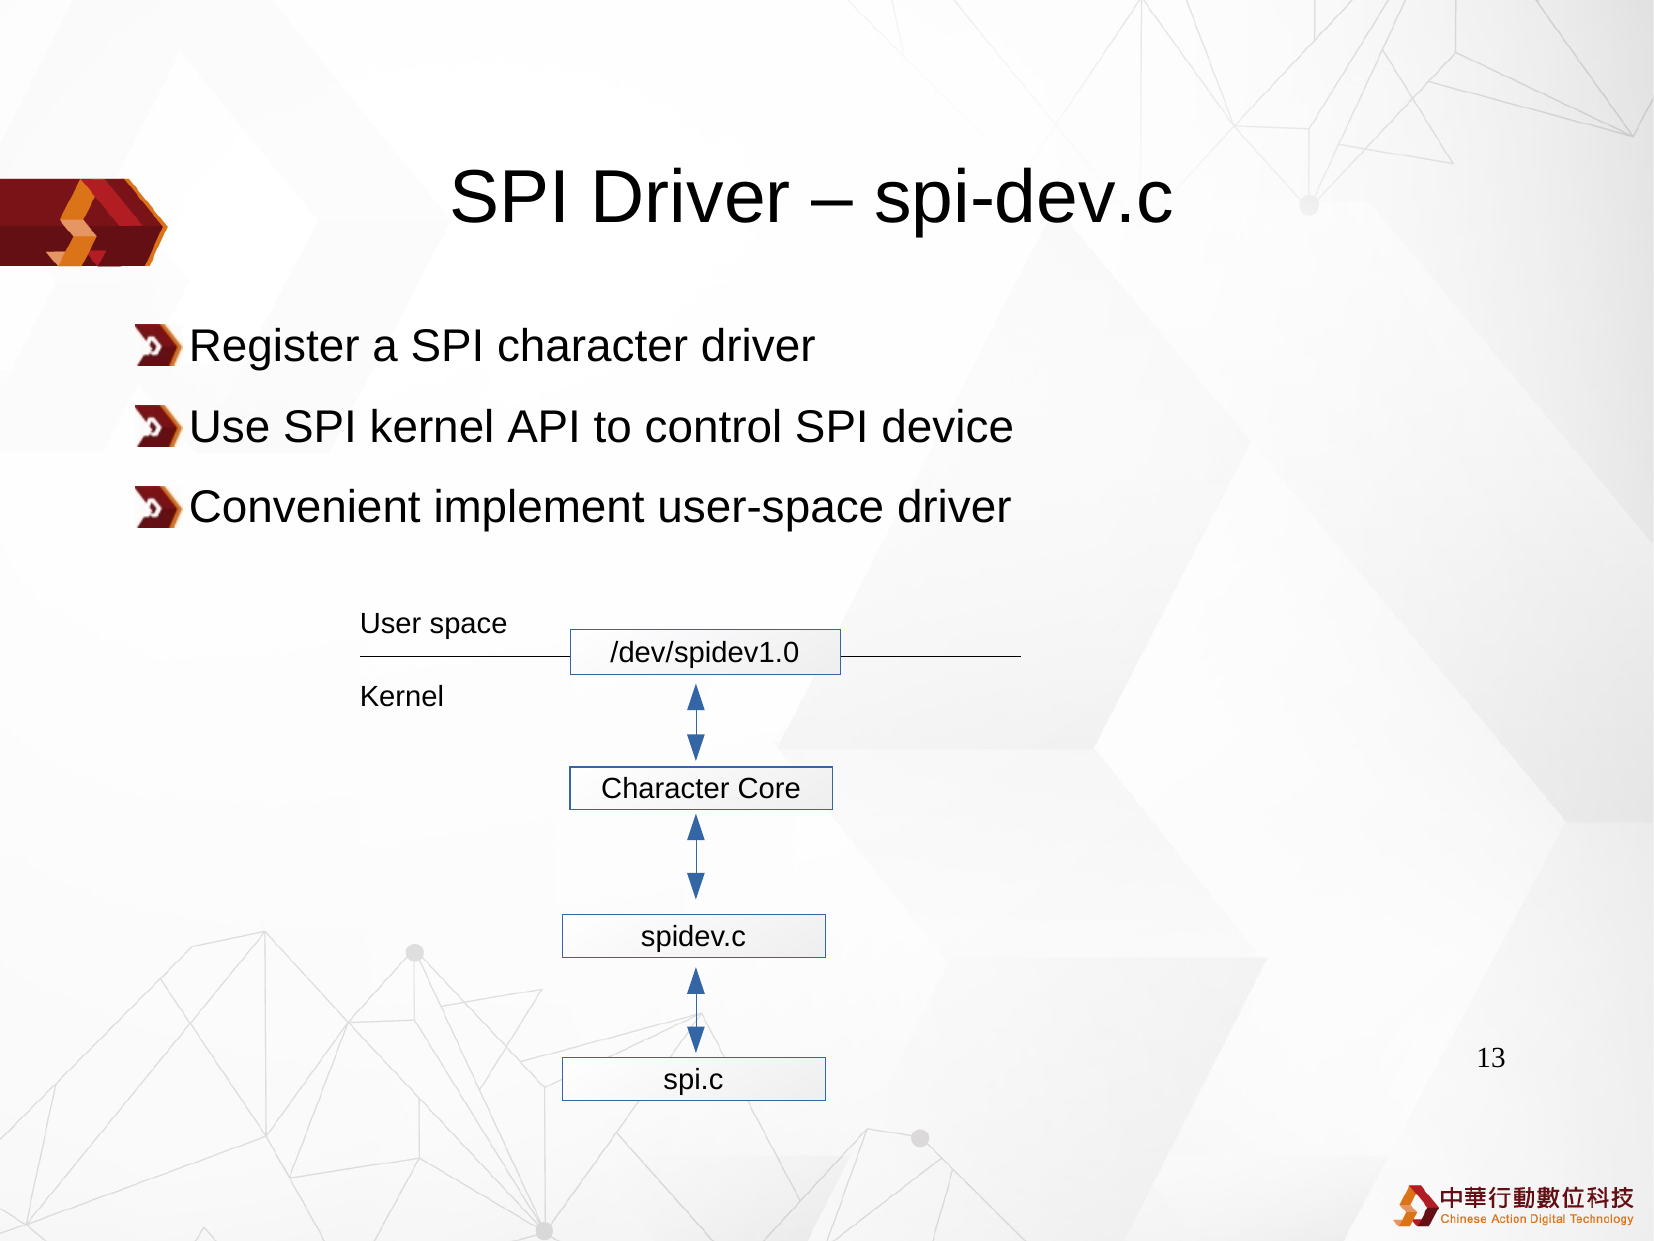

# SPI Driver – spi-dev.c
Register a SPI character driver
Use SPI kernel API to control SPI device
Convenient implement user-space driver
User space
/dev/spidev1.0
Kernel
Character Core
spidev.c
13
spi.c